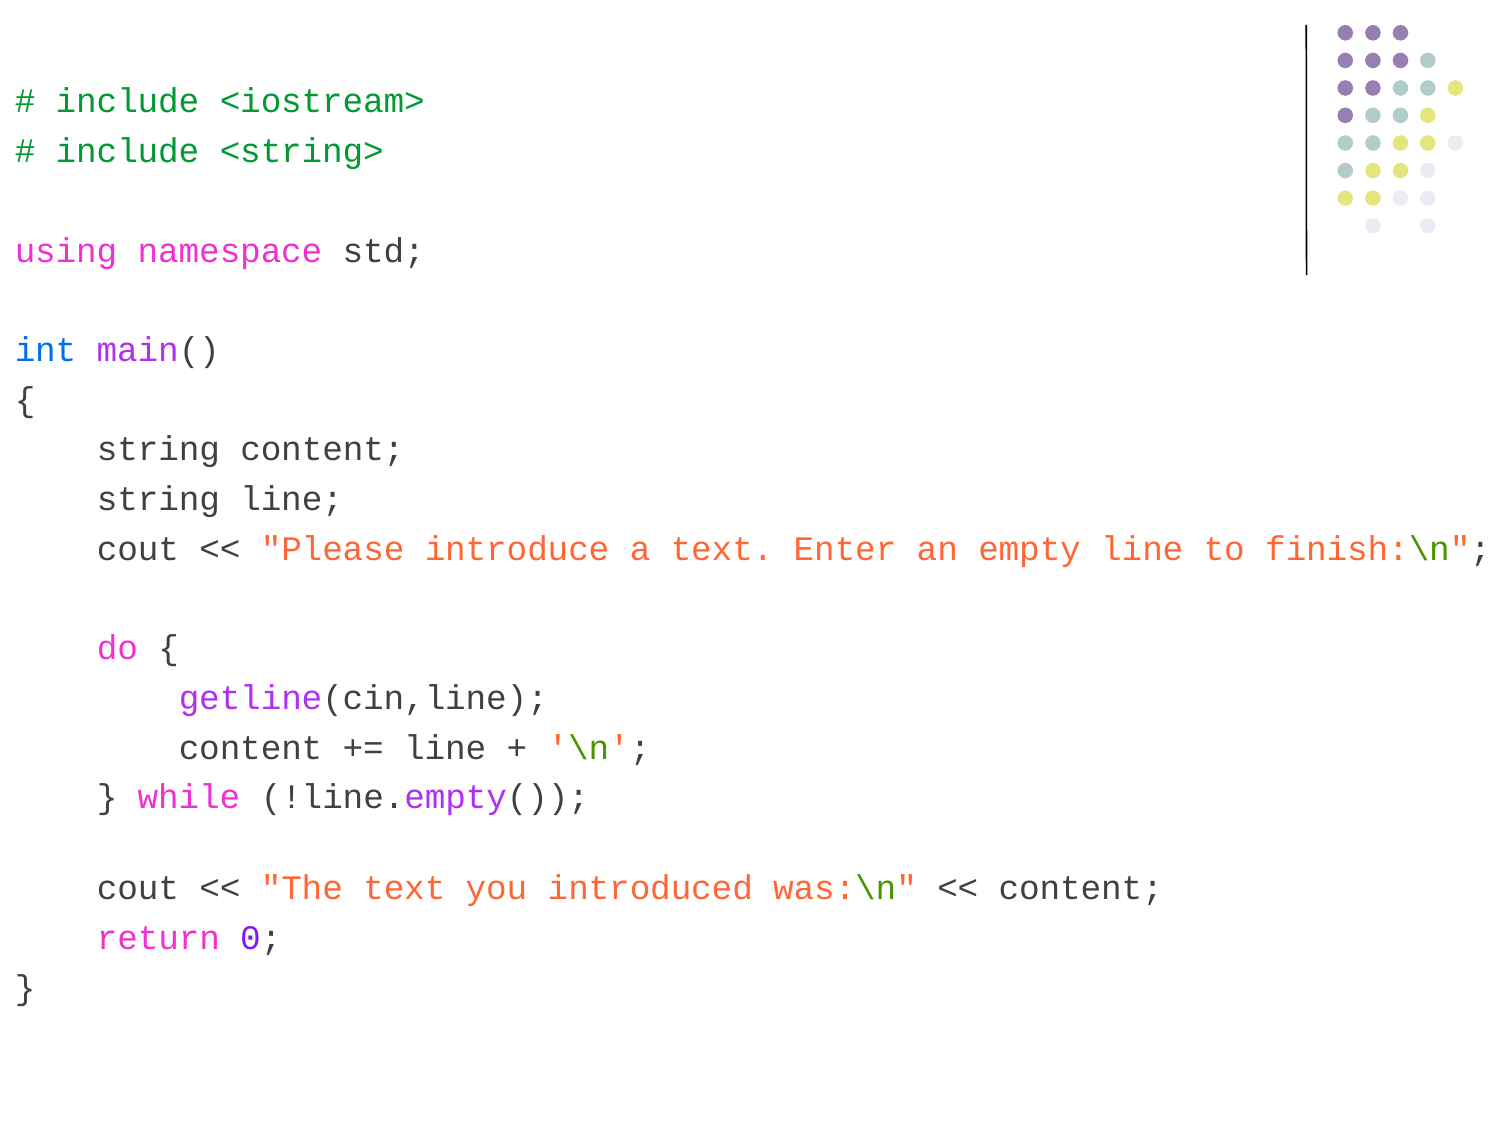

# # include <iostream>
# include <string>
using namespace std;
int main()
{
 string content;
 string line;
 cout << "Please introduce a text. Enter an empty line to finish:\n";
 do {
 getline(cin,line);
 content += line + '\n';
 } while (!line.empty());
 cout << "The text you introduced was:\n" << content;
 return 0;
}